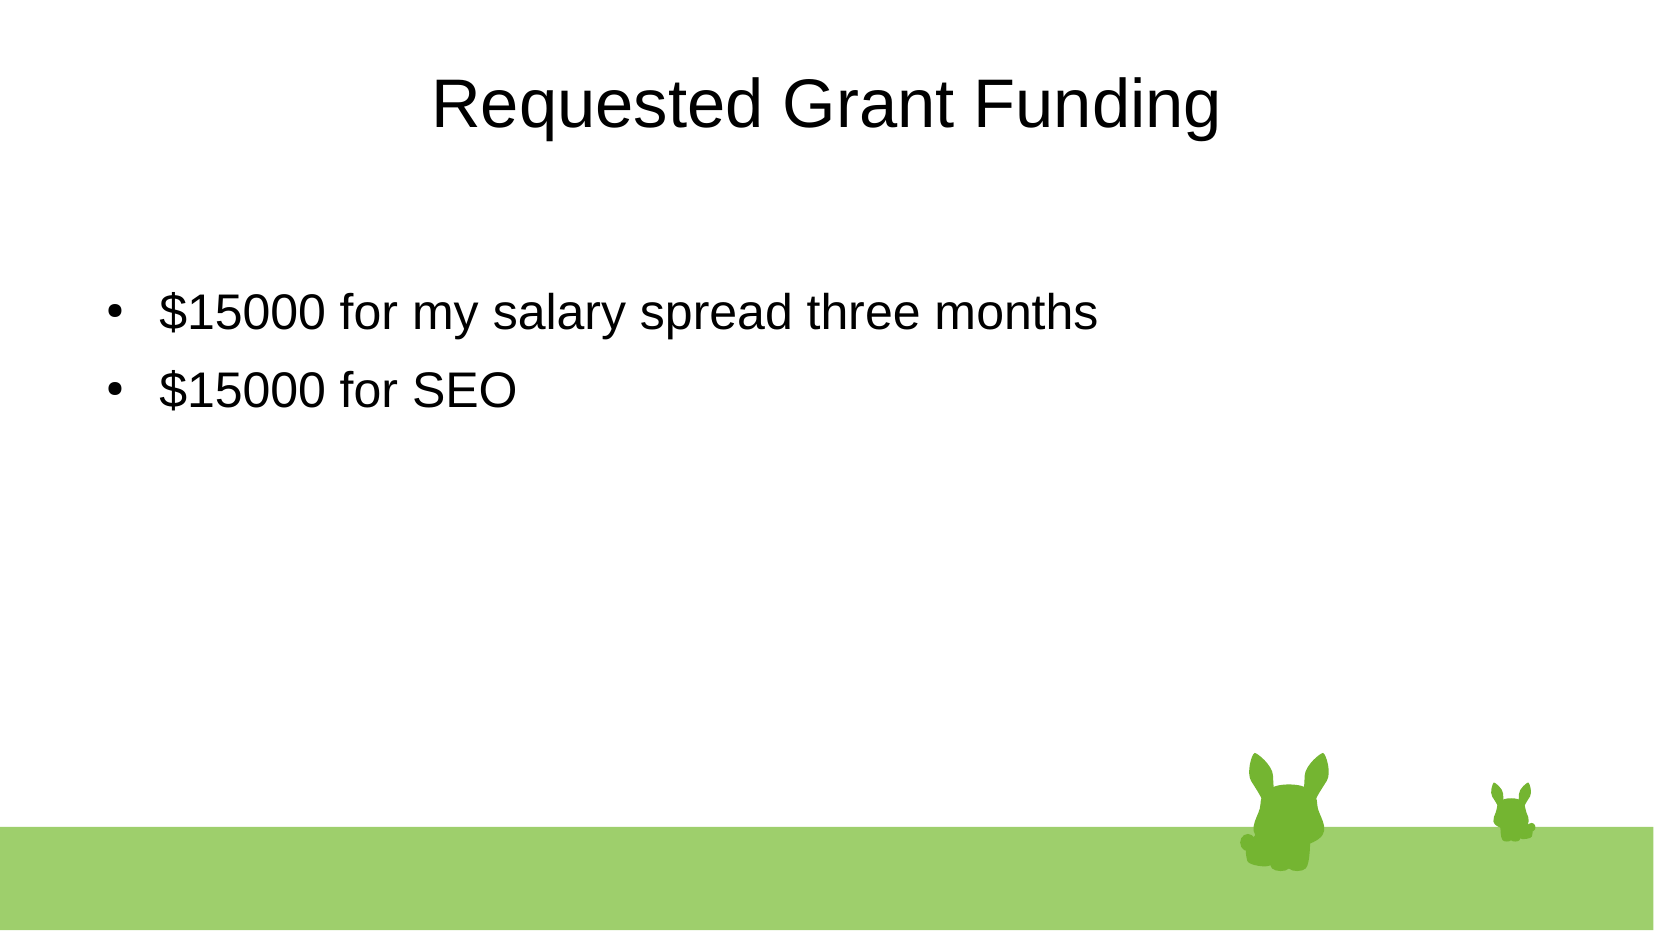

# Requested Grant Funding
$15000 for my salary spread three months
$15000 for SEO